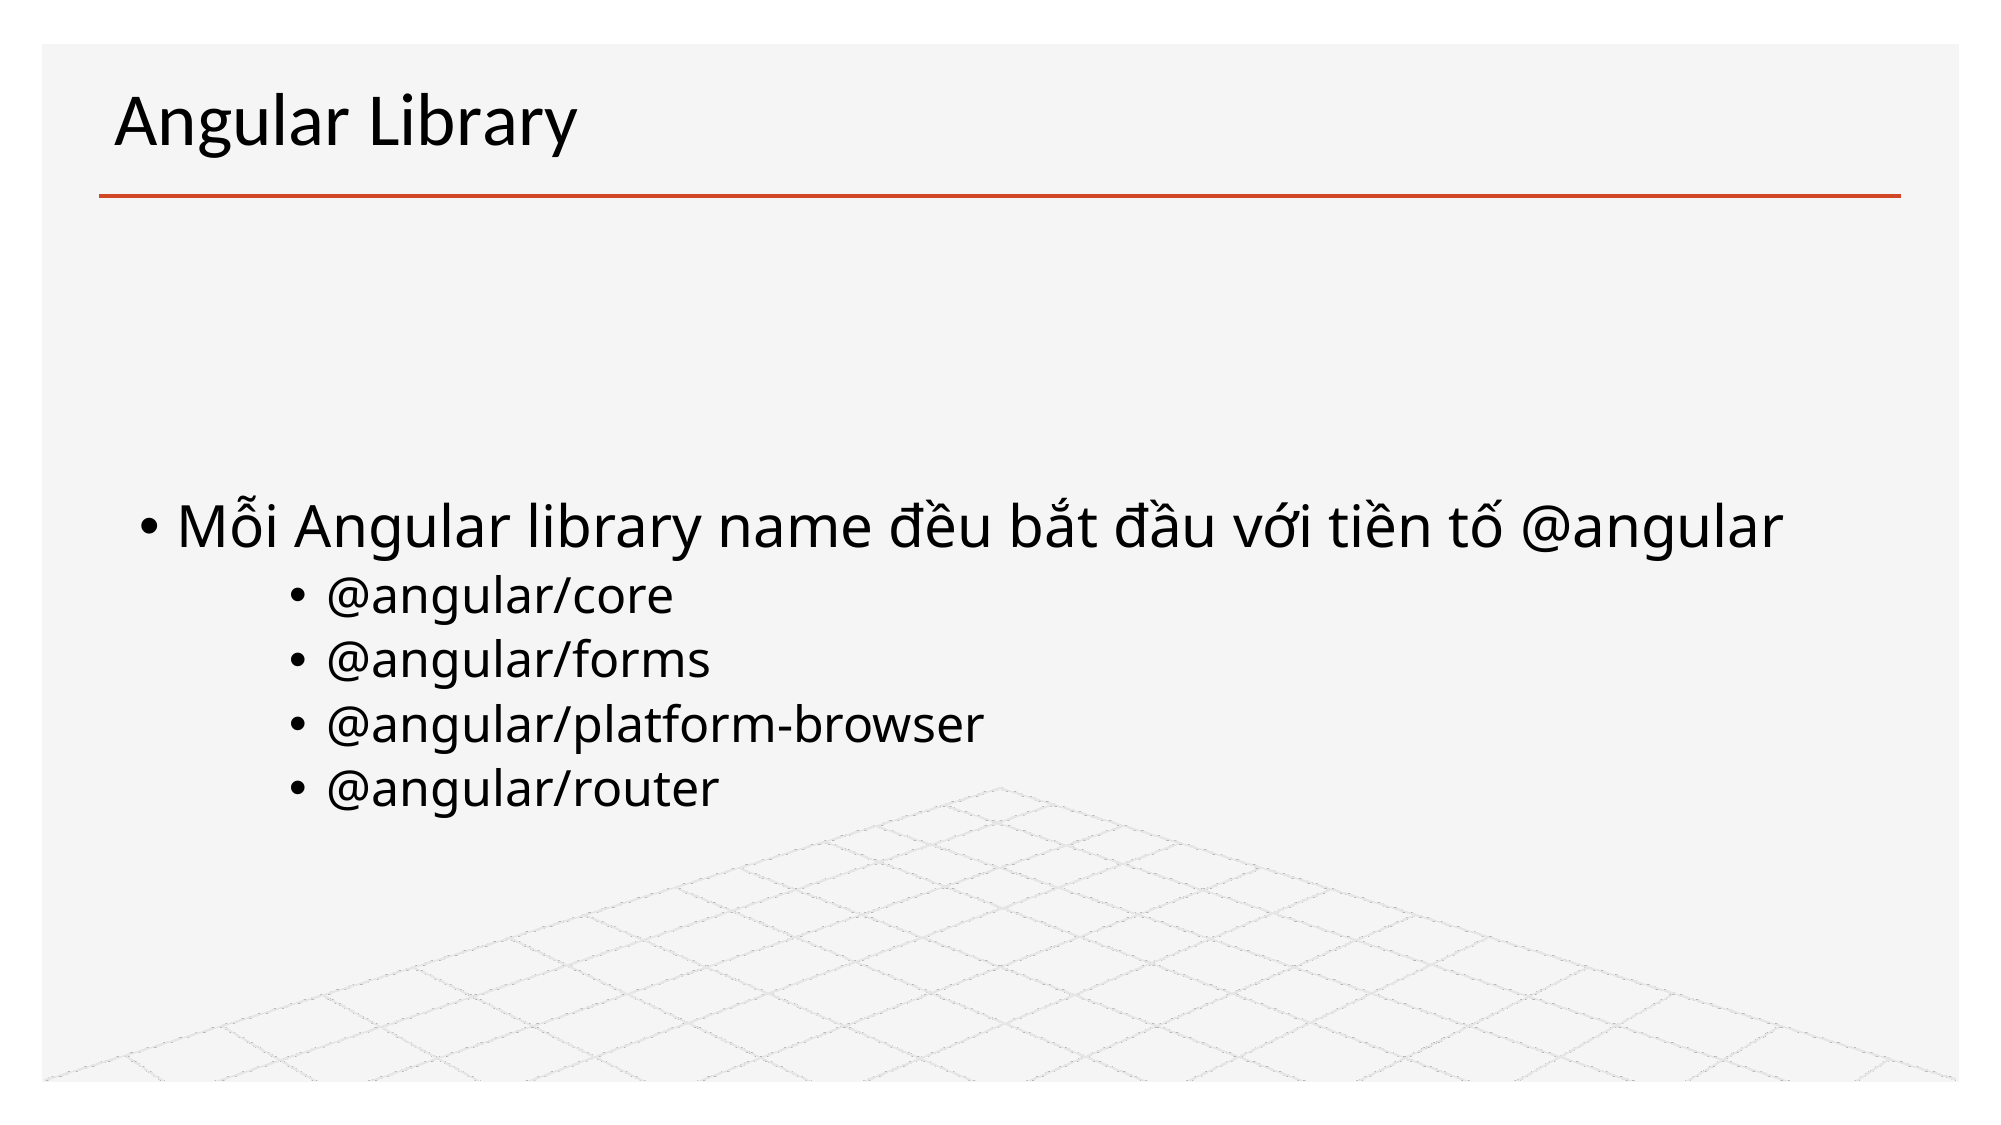

Angular Library
#
Mỗi Angular library name đều bắt đầu với tiền tố @angular
@angular/core
@angular/forms
@angular/platform-browser
@angular/router